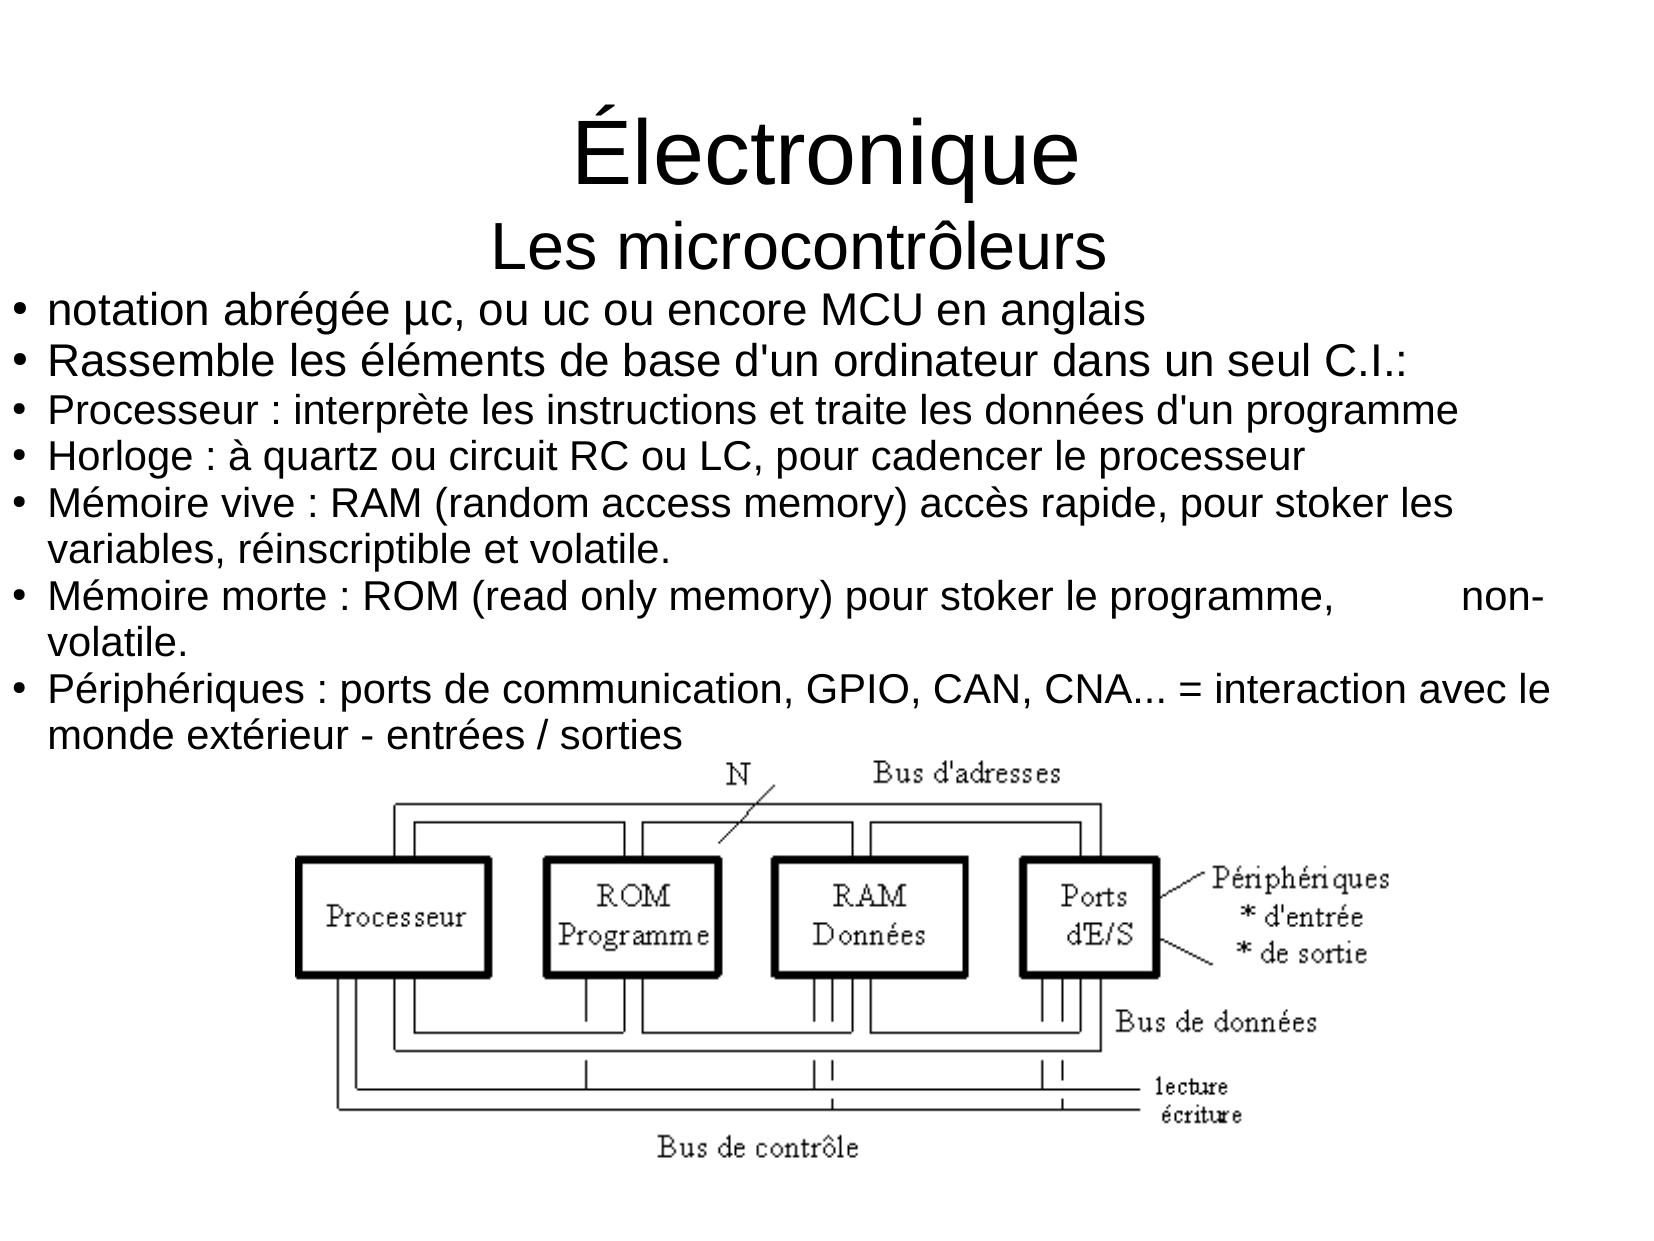

# Électronique
Les microcontrôleurs
notation abrégée µc, ou uc ou encore MCU en anglais
Rassemble les éléments de base d'un ordinateur dans un seul C.I.:
Processeur : interprète les instructions et traite les données d'un programme
Horloge : à quartz ou circuit RC ou LC, pour cadencer le processeur
Mémoire vive : RAM (random access memory) accès rapide, pour stoker les variables, réinscriptible et volatile.
Mémoire morte : ROM (read only memory) pour stoker le programme, non-volatile.
Périphériques : ports de communication, GPIO, CAN, CNA... = interaction avec le monde extérieur - entrées / sorties